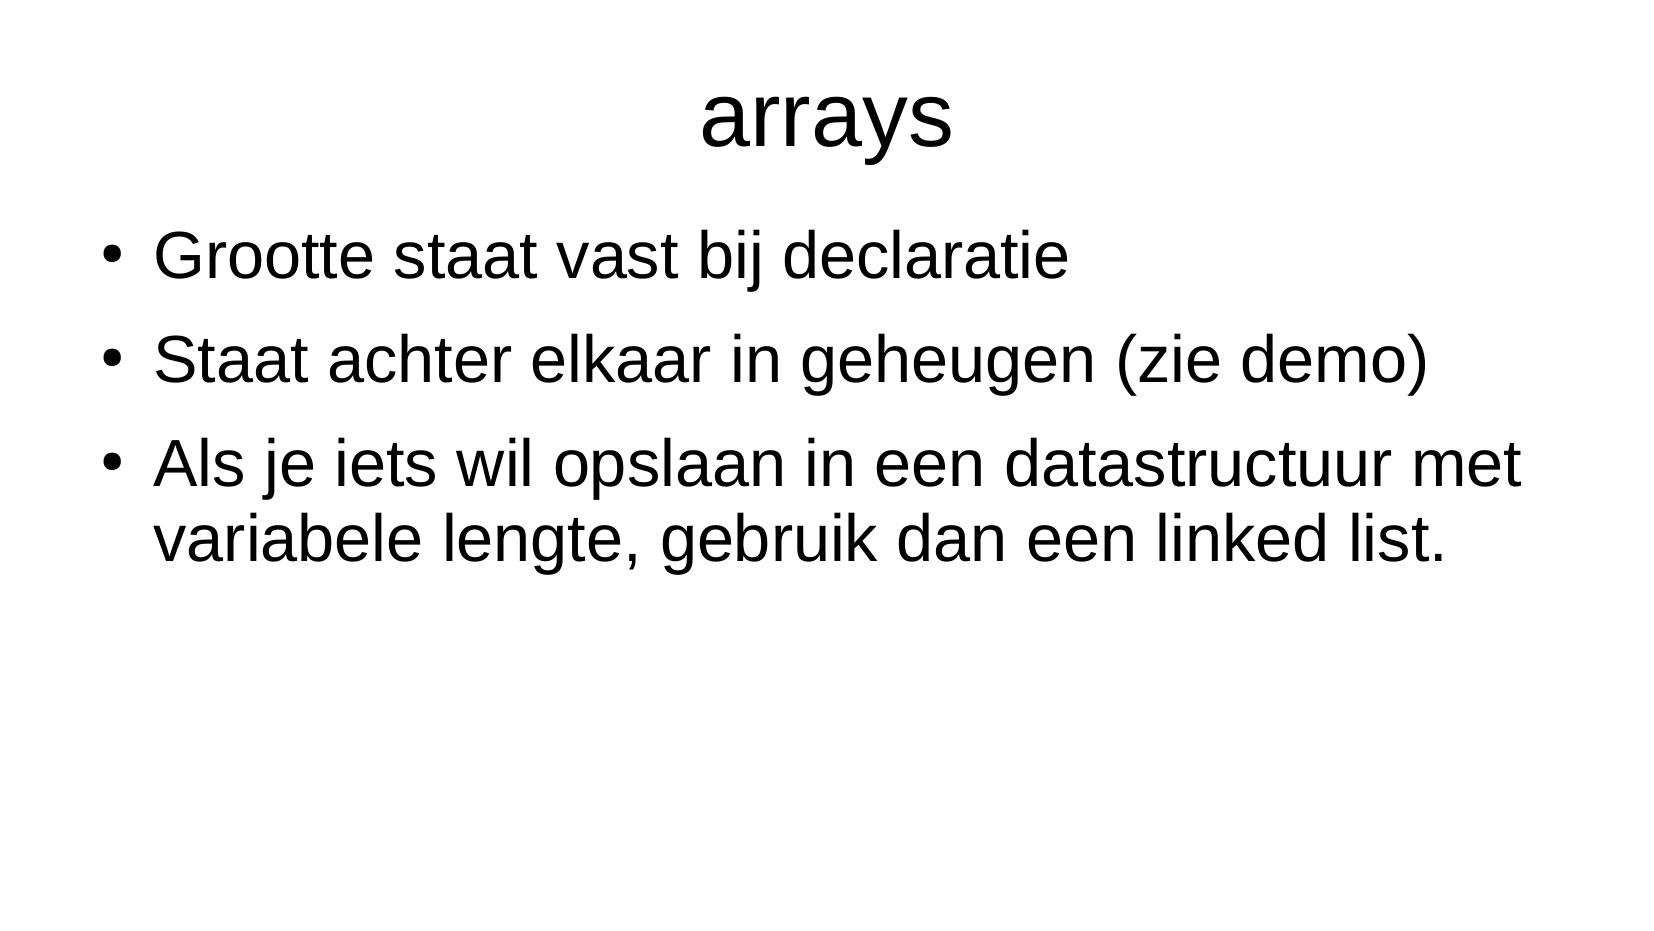

# arrays
Grootte staat vast bij declaratie
Staat achter elkaar in geheugen (zie demo)
Als je iets wil opslaan in een datastructuur met variabele lengte, gebruik dan een linked list.